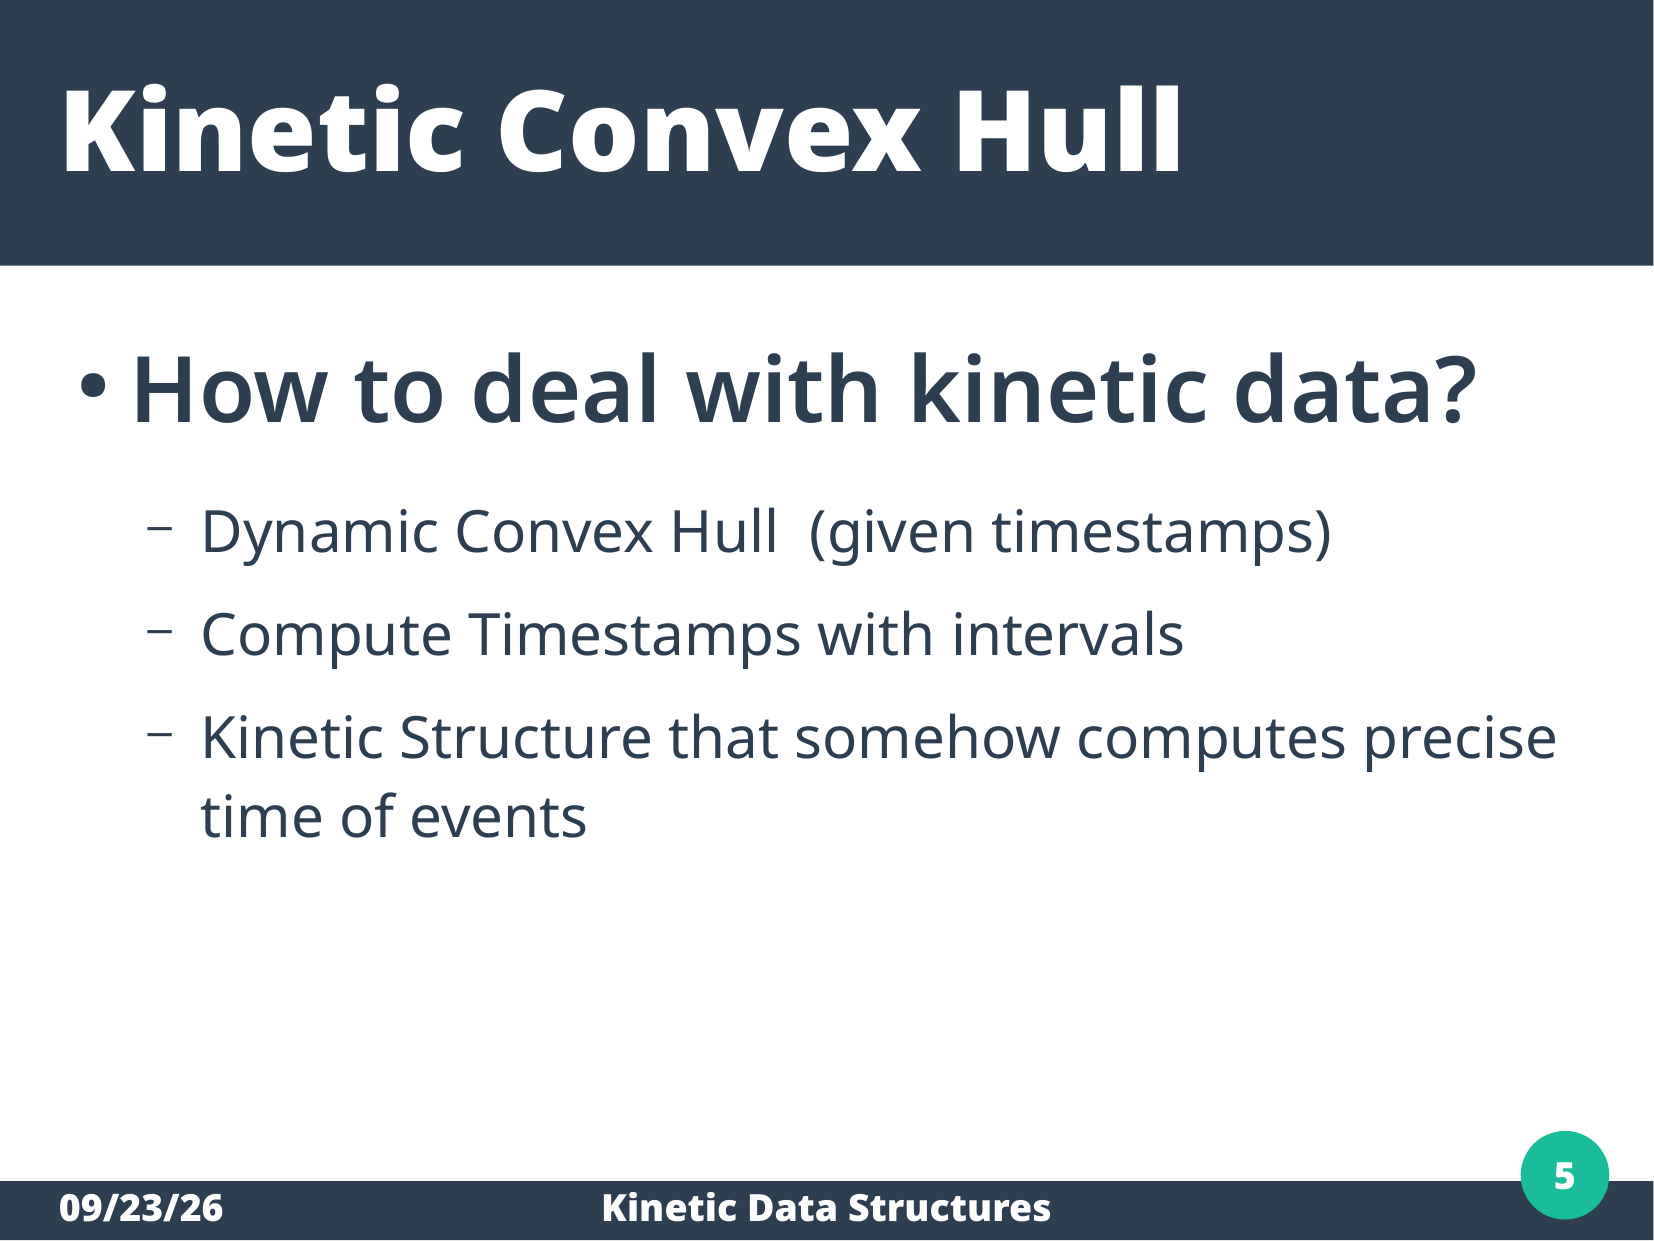

# Kinetic Convex Hull
How to deal with kinetic data?
Dynamic Convex Hull (given timestamps)
Compute Timestamps with intervals
Kinetic Structure that somehow computes precise time of events
5
Kinetic Data Structures